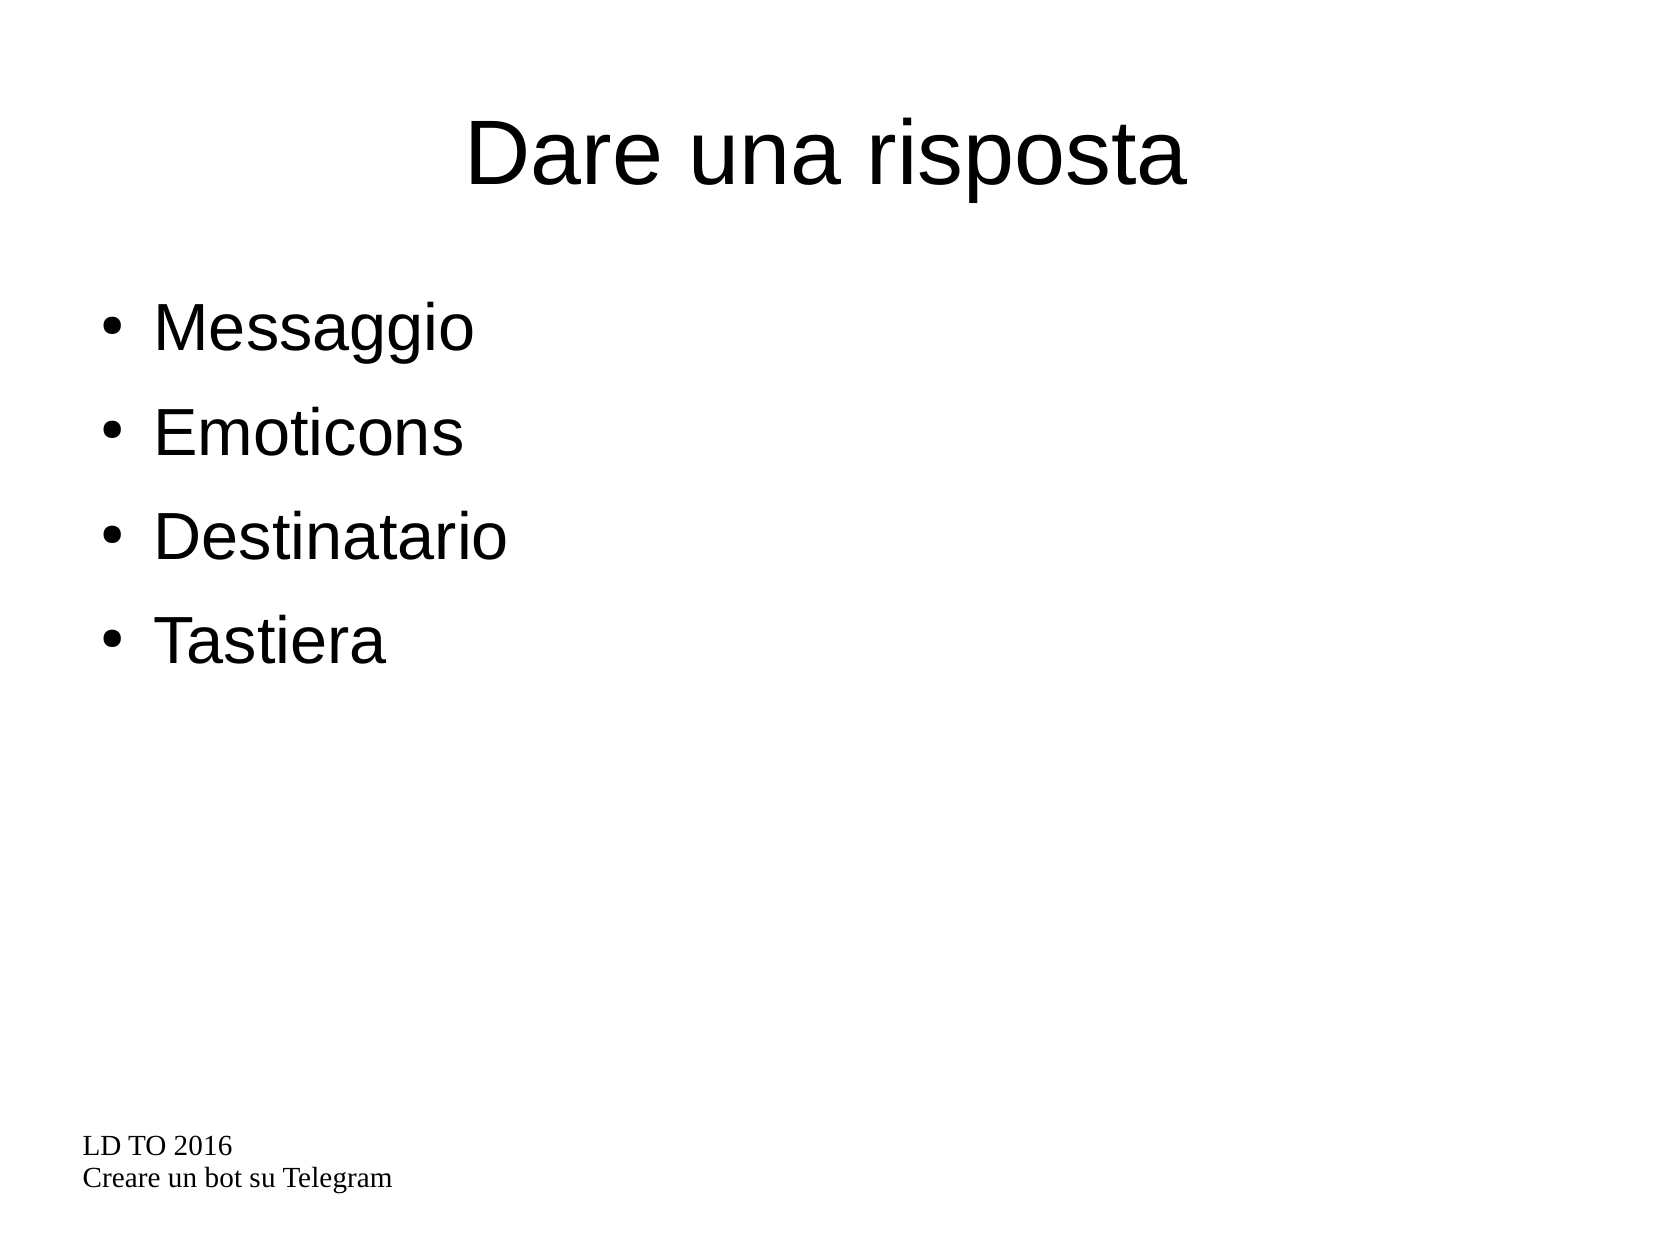

# Dare una risposta
Messaggio
Emoticons
Destinatario
Tastiera